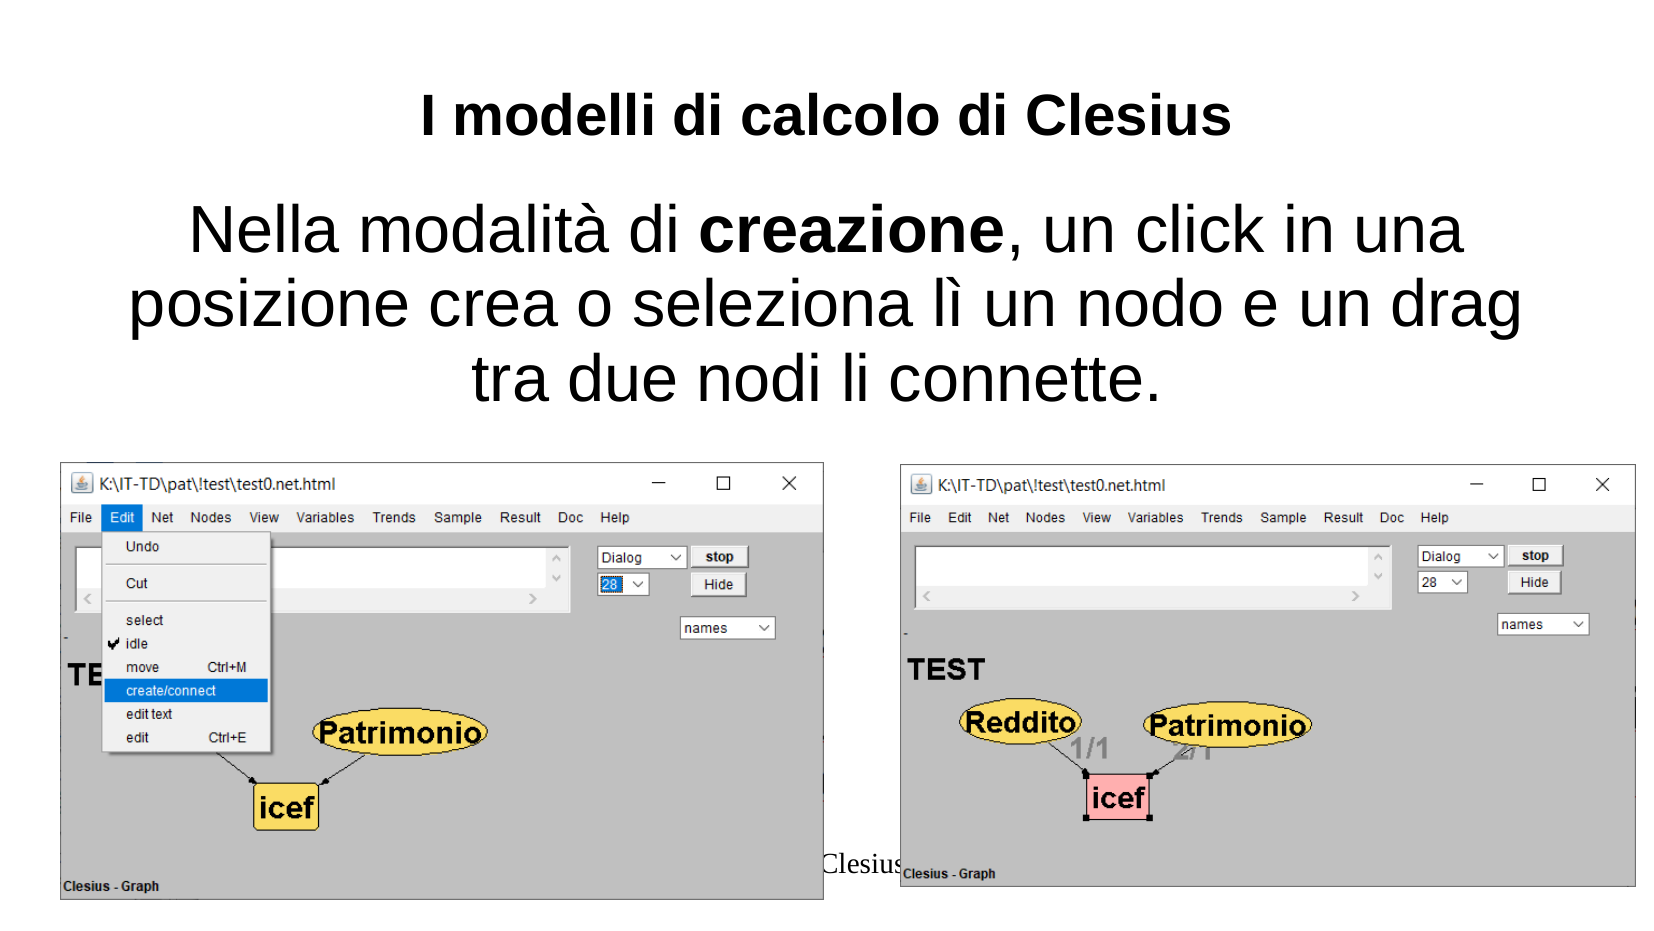

# I modelli di calcolo di Clesius
Nella modalità di creazione, un click in una posizione crea o seleziona lì un nodo e un drag tra due nodi li connette.
26 Novembre 2019
W.J.Irler -Clesius Srl.
7